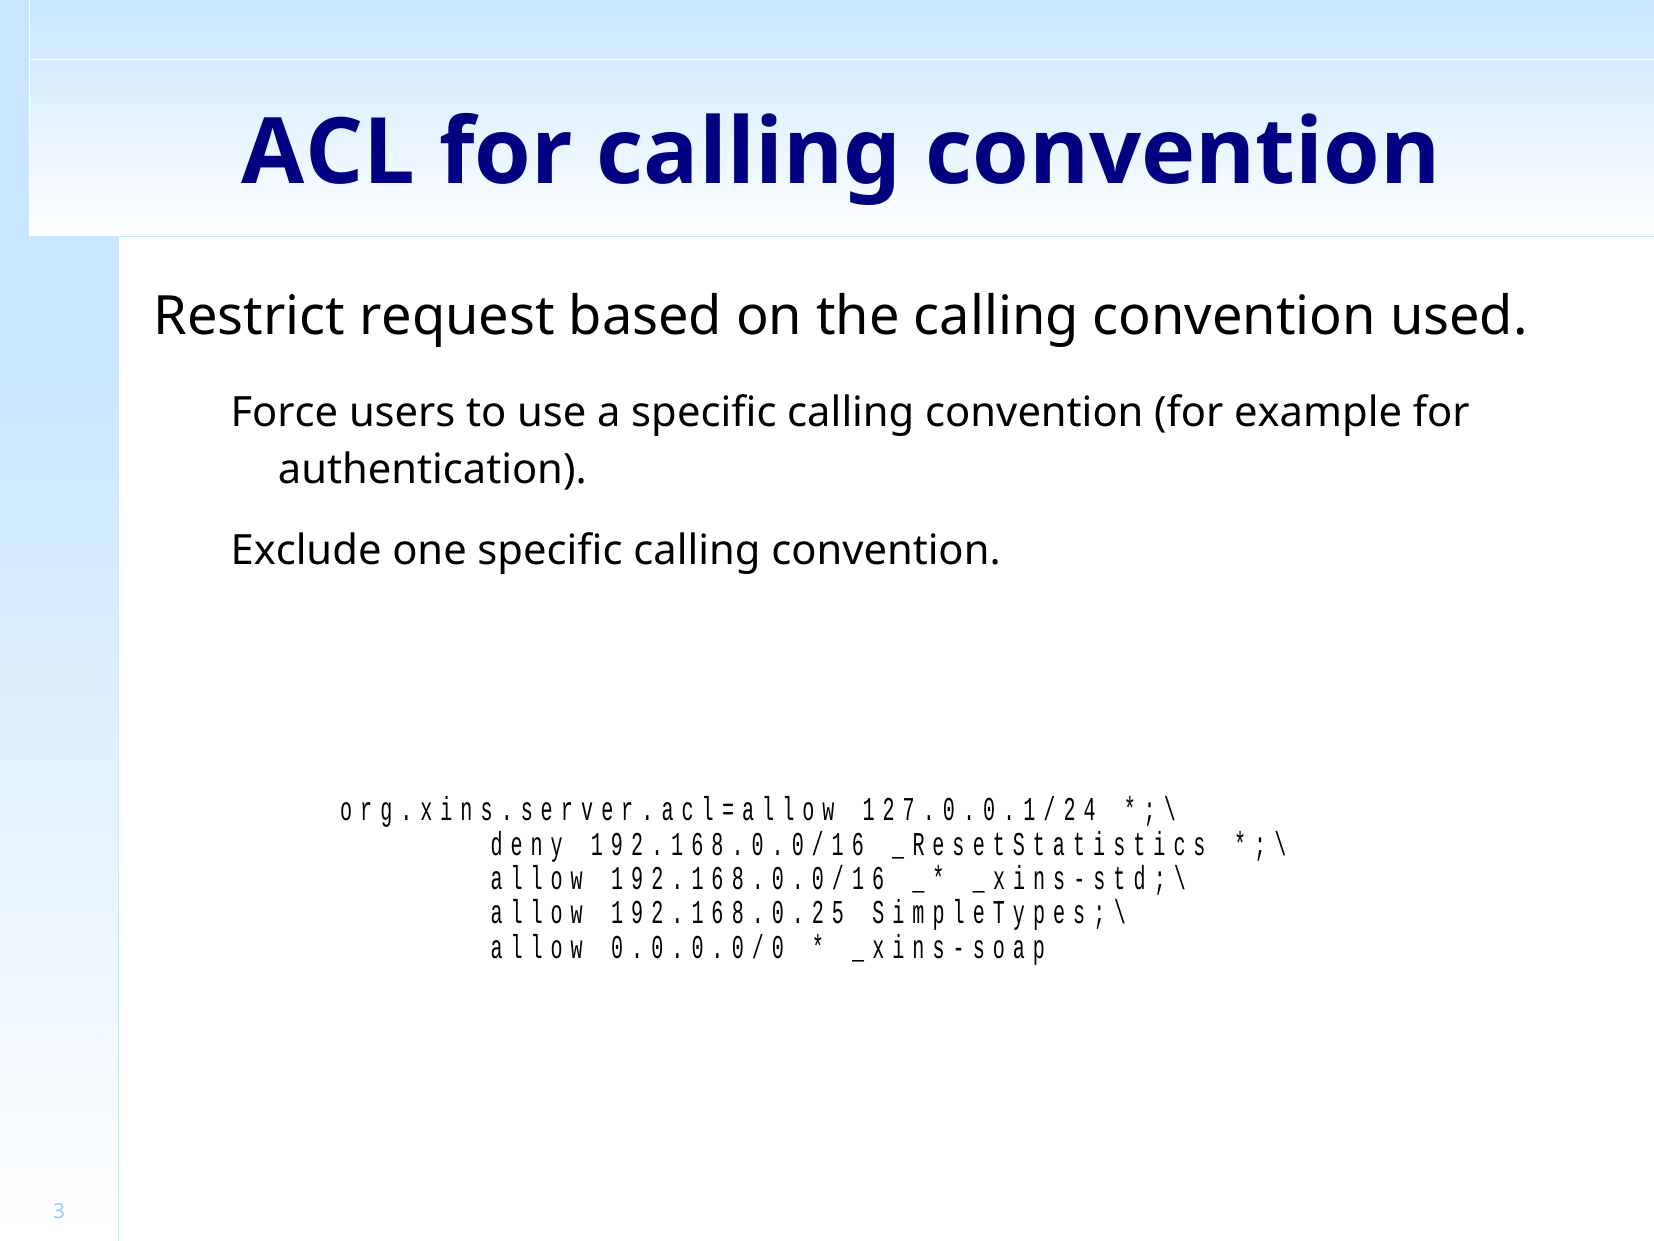

# ACL for calling convention
Restrict request based on the calling convention used.
Force users to use a specific calling convention (for example for authentication).
Exclude one specific calling convention.